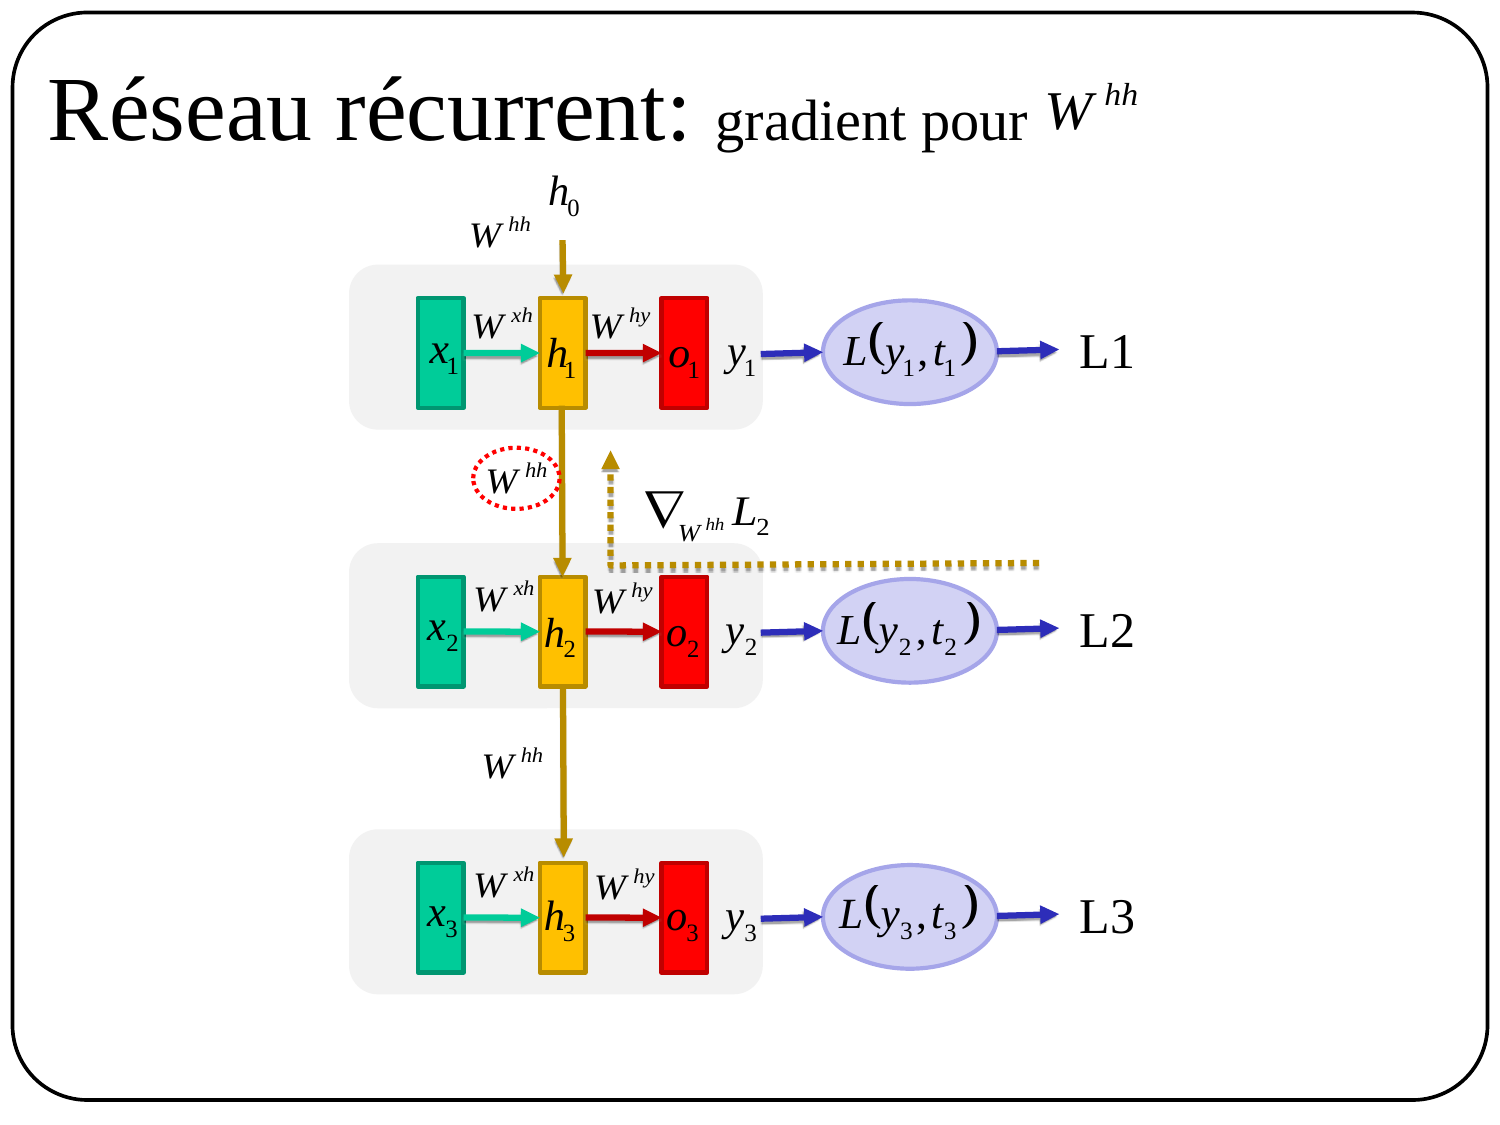

# Réseau récurrent: gradient pour
L1
L2
L3